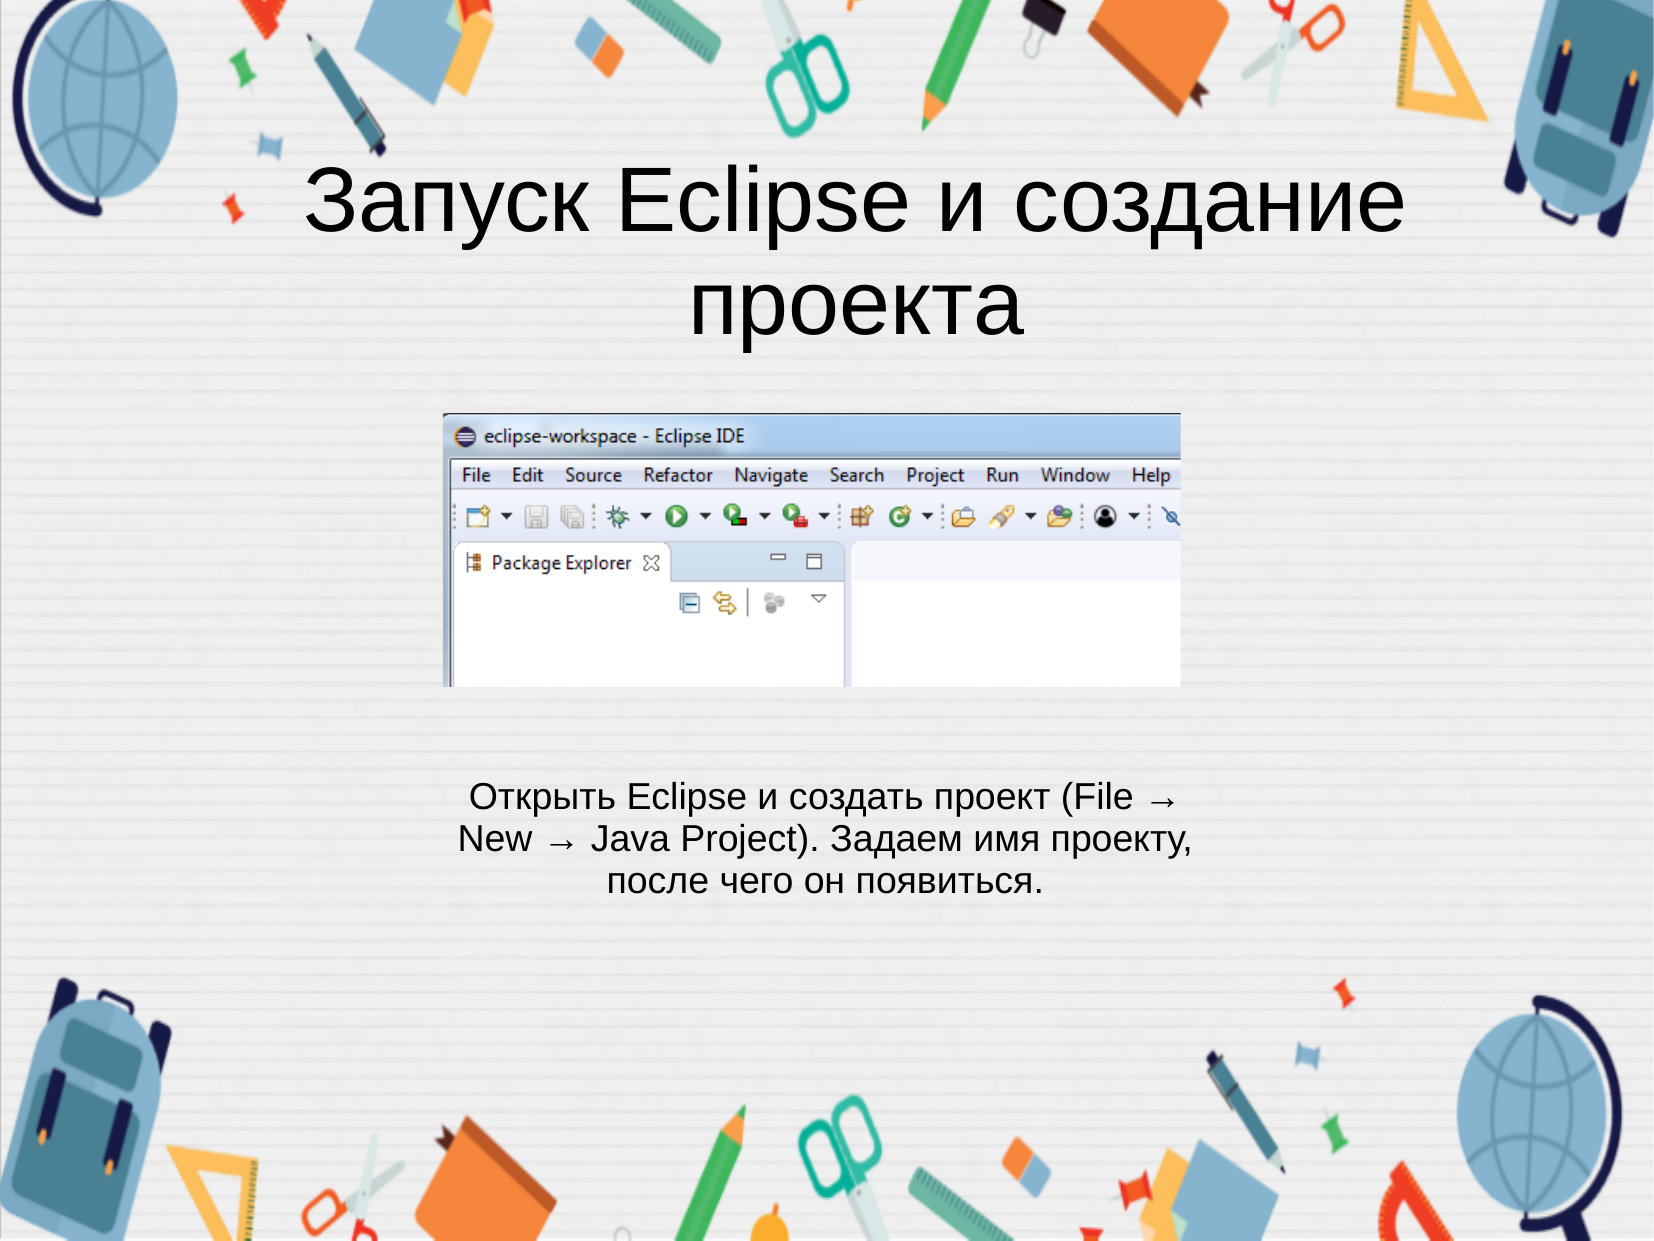

# Запуск Eclipse и создание проекта
Открыть Eclipse и создать проект (File → New → Java Project). Задаем имя проекту, после чего он появиться.